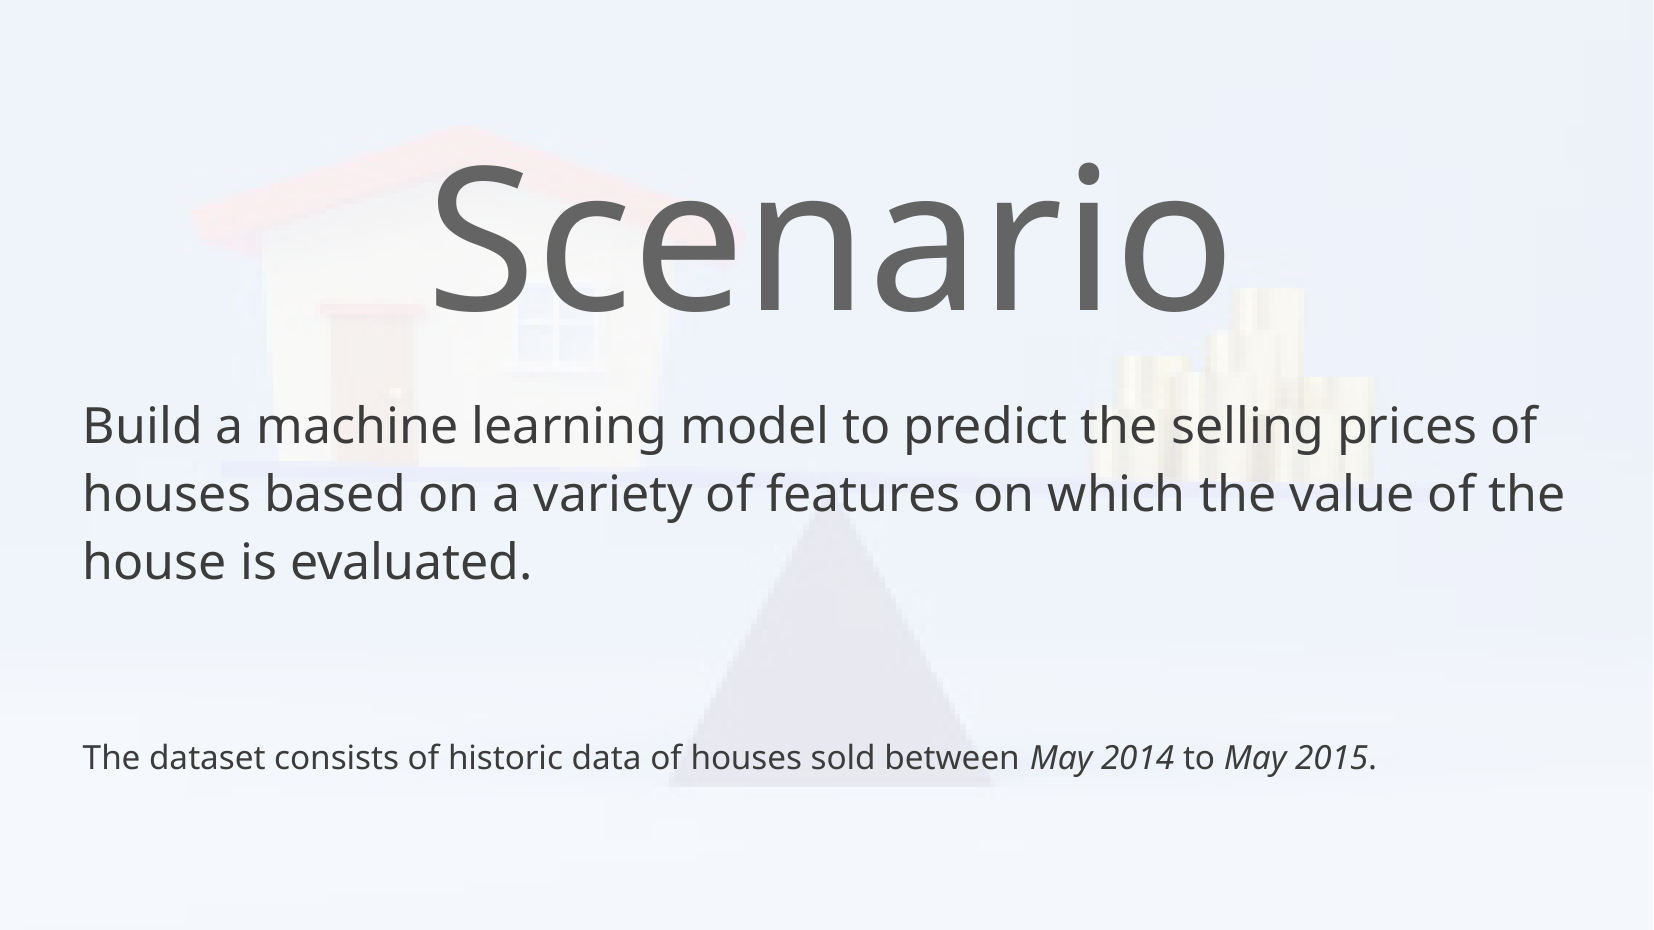

# Scenario
Build a machine learning model to predict the selling prices of houses based on a variety of features on which the value of the house is evaluated.
The dataset consists of historic data of houses sold between May 2014 to May 2015.